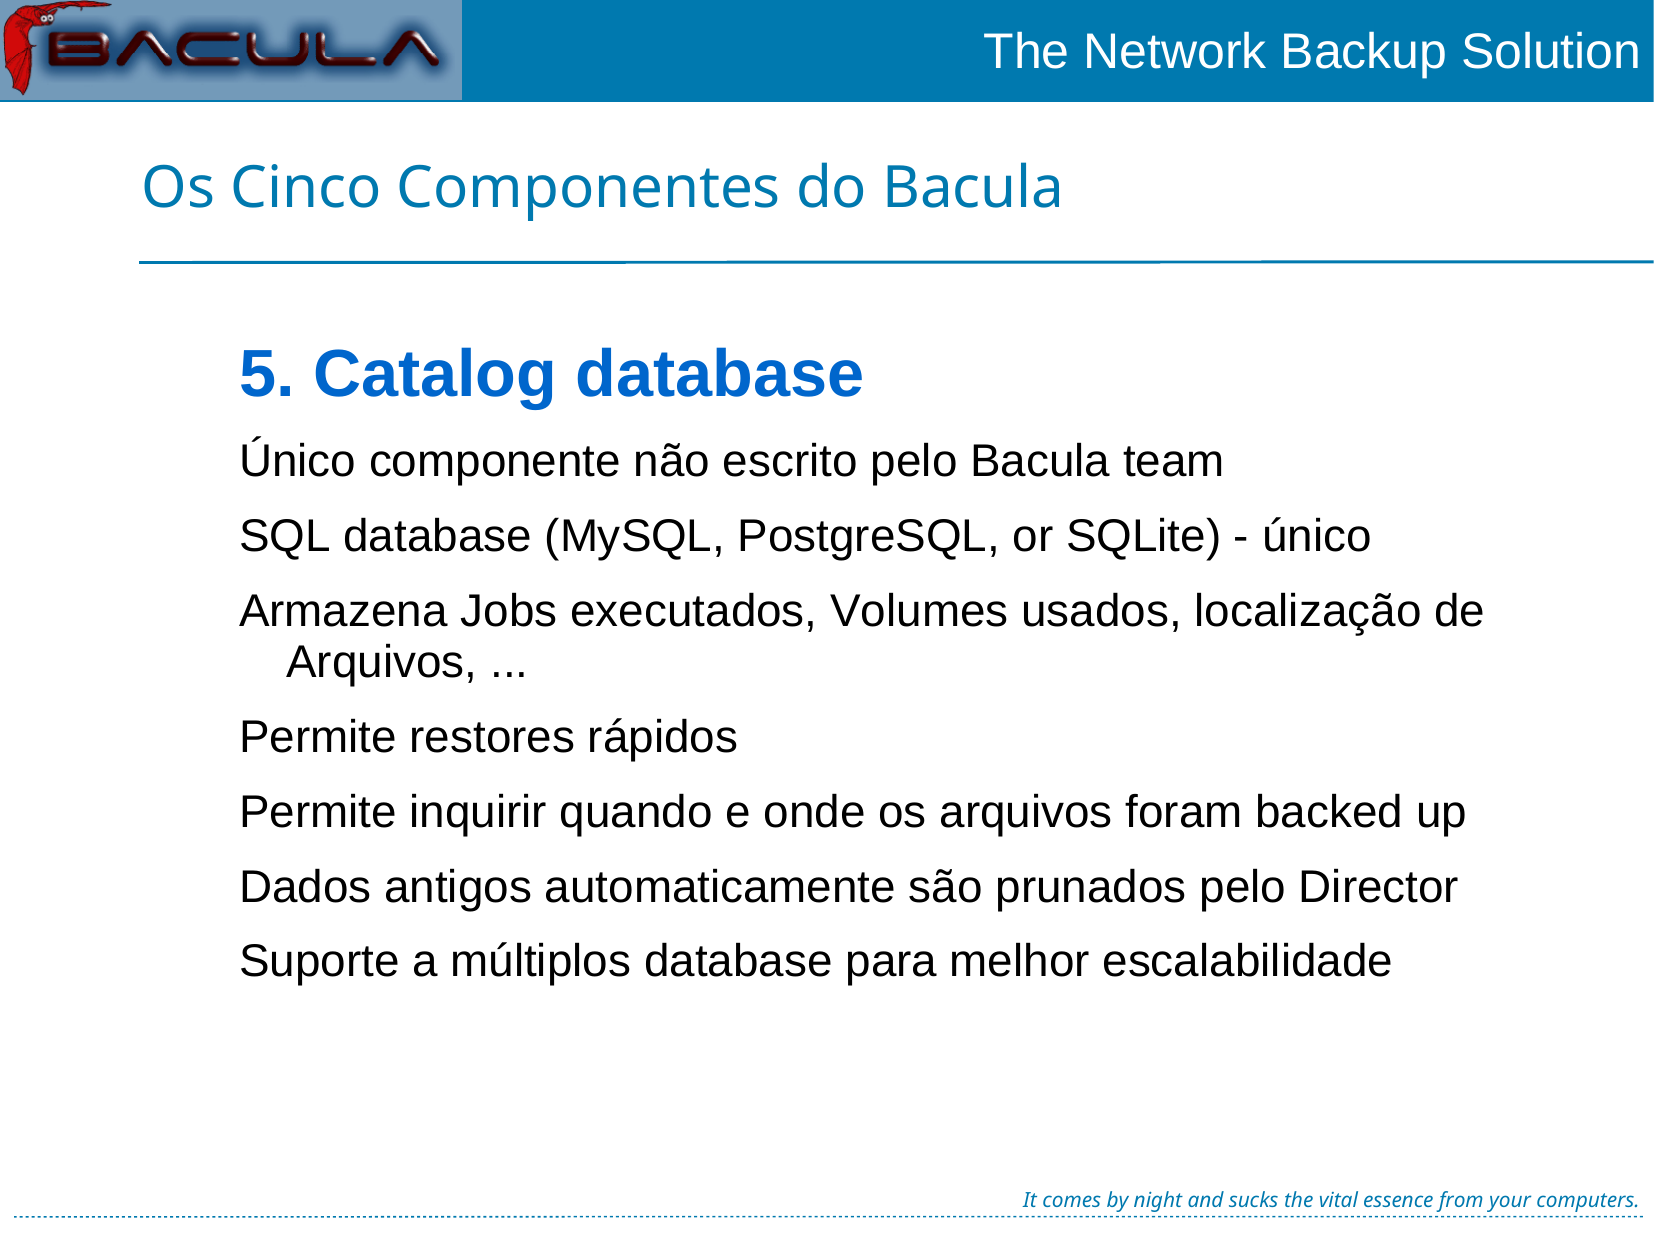

# Os Cinco Componentes do Bacula
5. Catalog database
Único componente não escrito pelo Bacula team
SQL database (MySQL, PostgreSQL, or SQLite) - único
Armazena Jobs executados, Volumes usados, localização de Arquivos, ...
Permite restores rápidos
Permite inquirir quando e onde os arquivos foram backed up
Dados antigos automaticamente são prunados pelo Director
Suporte a múltiplos database para melhor escalabilidade